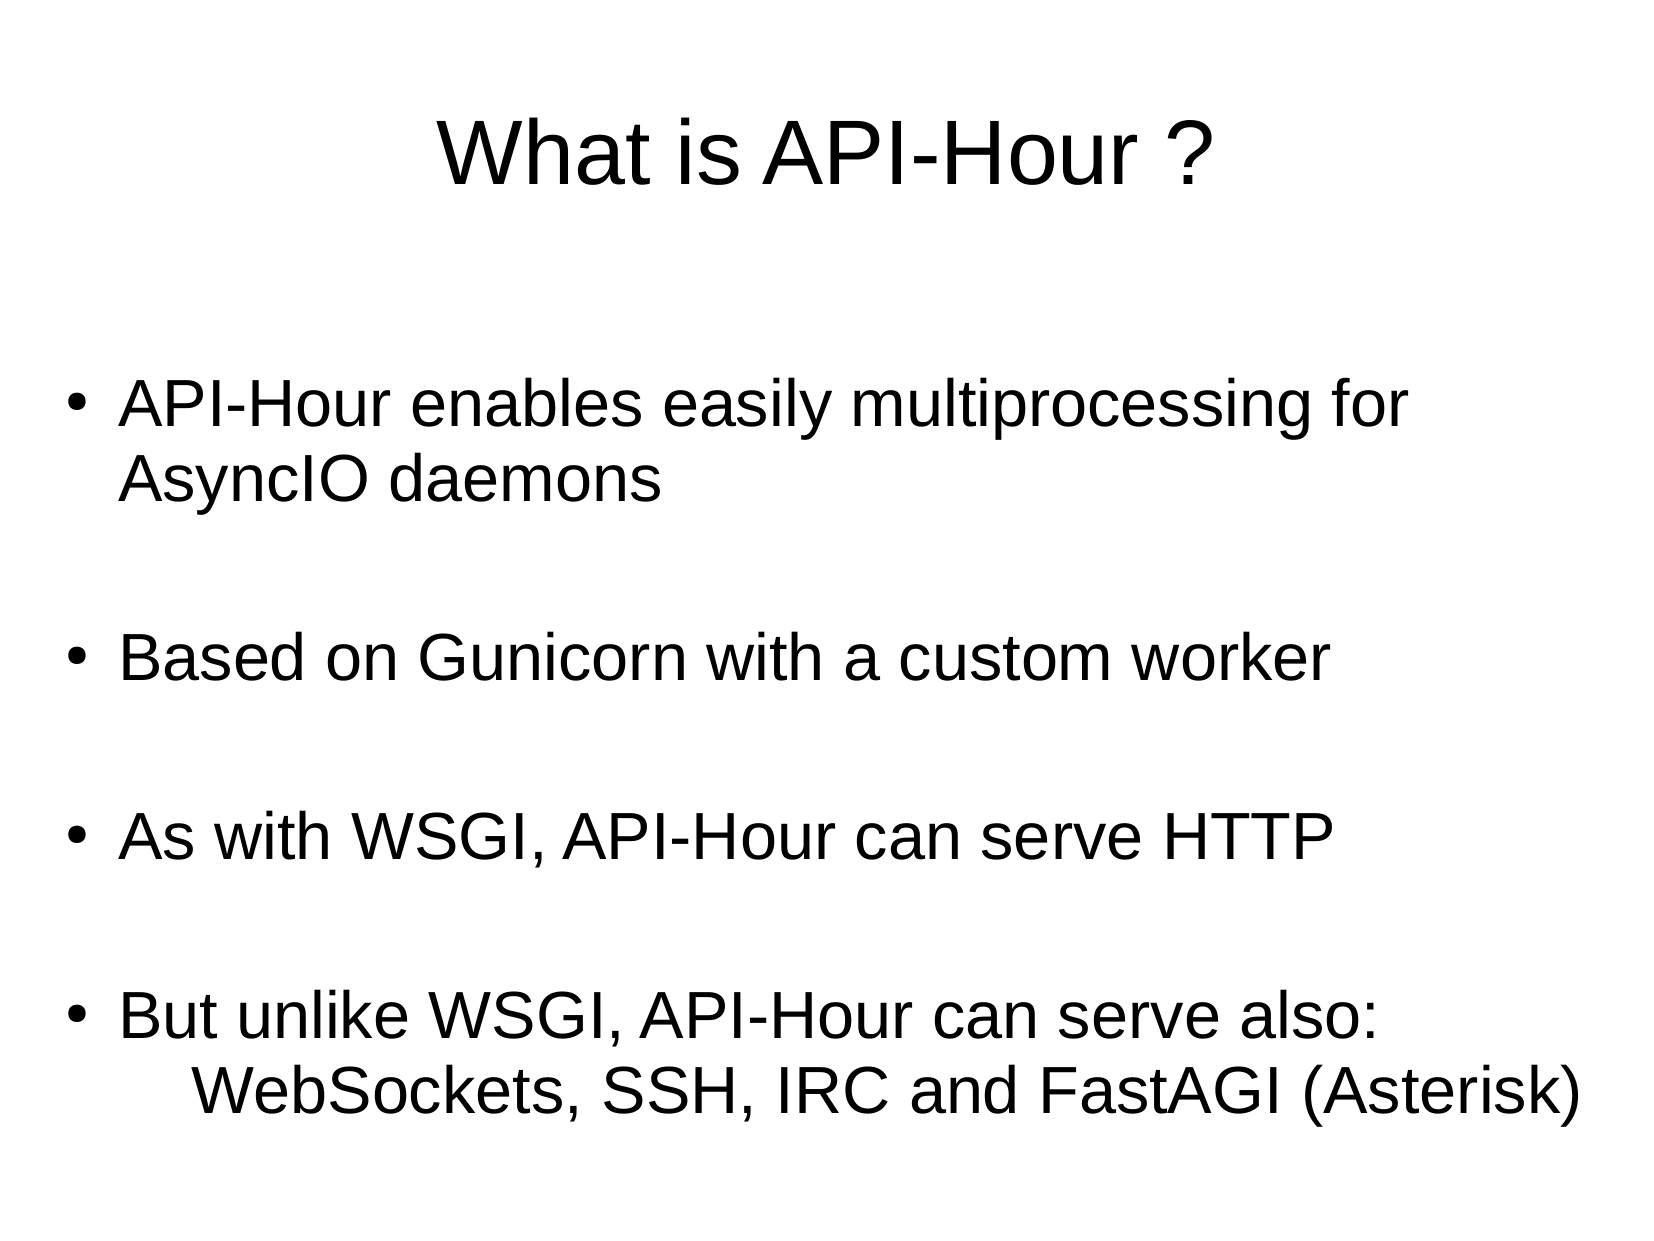

# What is API-Hour ?
API-Hour enables easily multiprocessing for AsyncIO daemons
Based on Gunicorn with a custom worker
As with WSGI, API-Hour can serve HTTP
But unlike WSGI, API-Hour can serve also:
 	WebSockets, SSH, IRC and FastAGI (Asterisk)